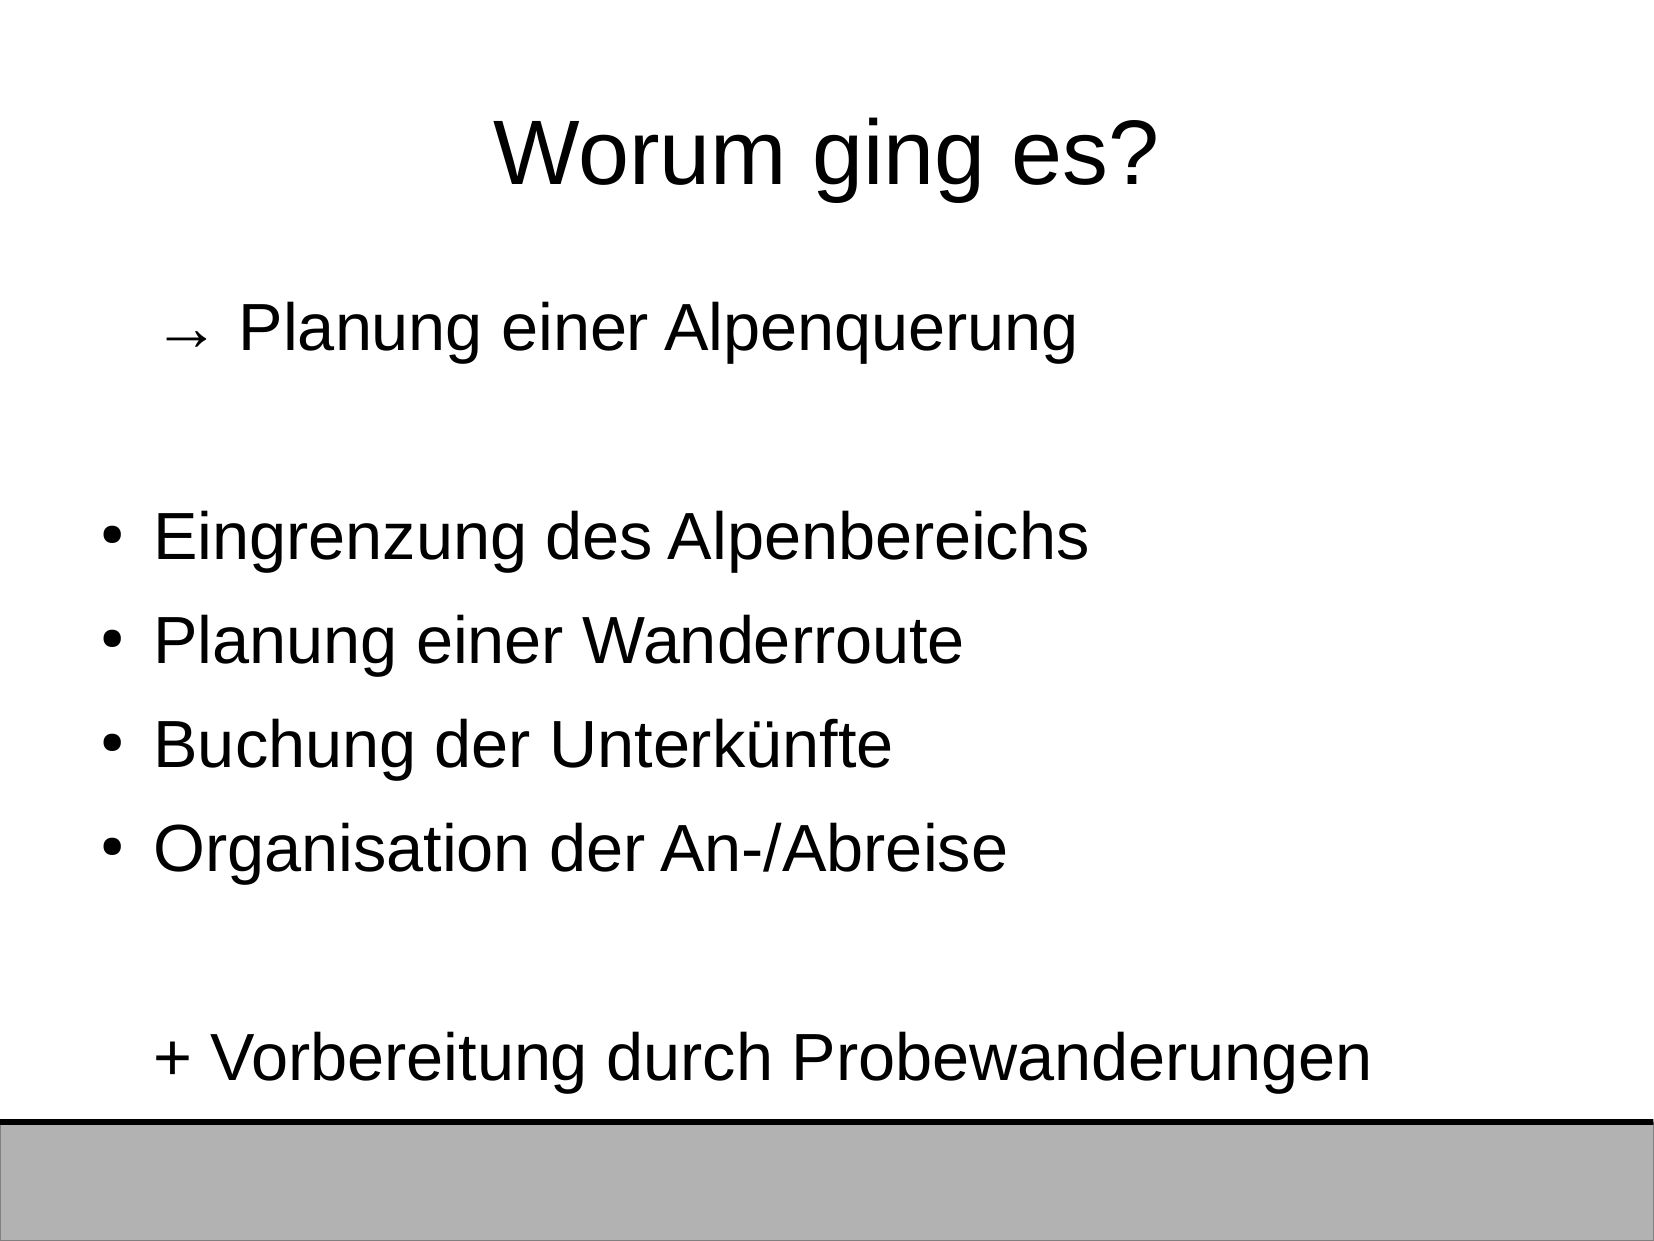

# Worum ging es?
→ Planung einer Alpenquerung
Eingrenzung des Alpenbereichs
Planung einer Wanderroute
Buchung der Unterkünfte
Organisation der An-/Abreise
+ Vorbereitung durch Probewanderungen